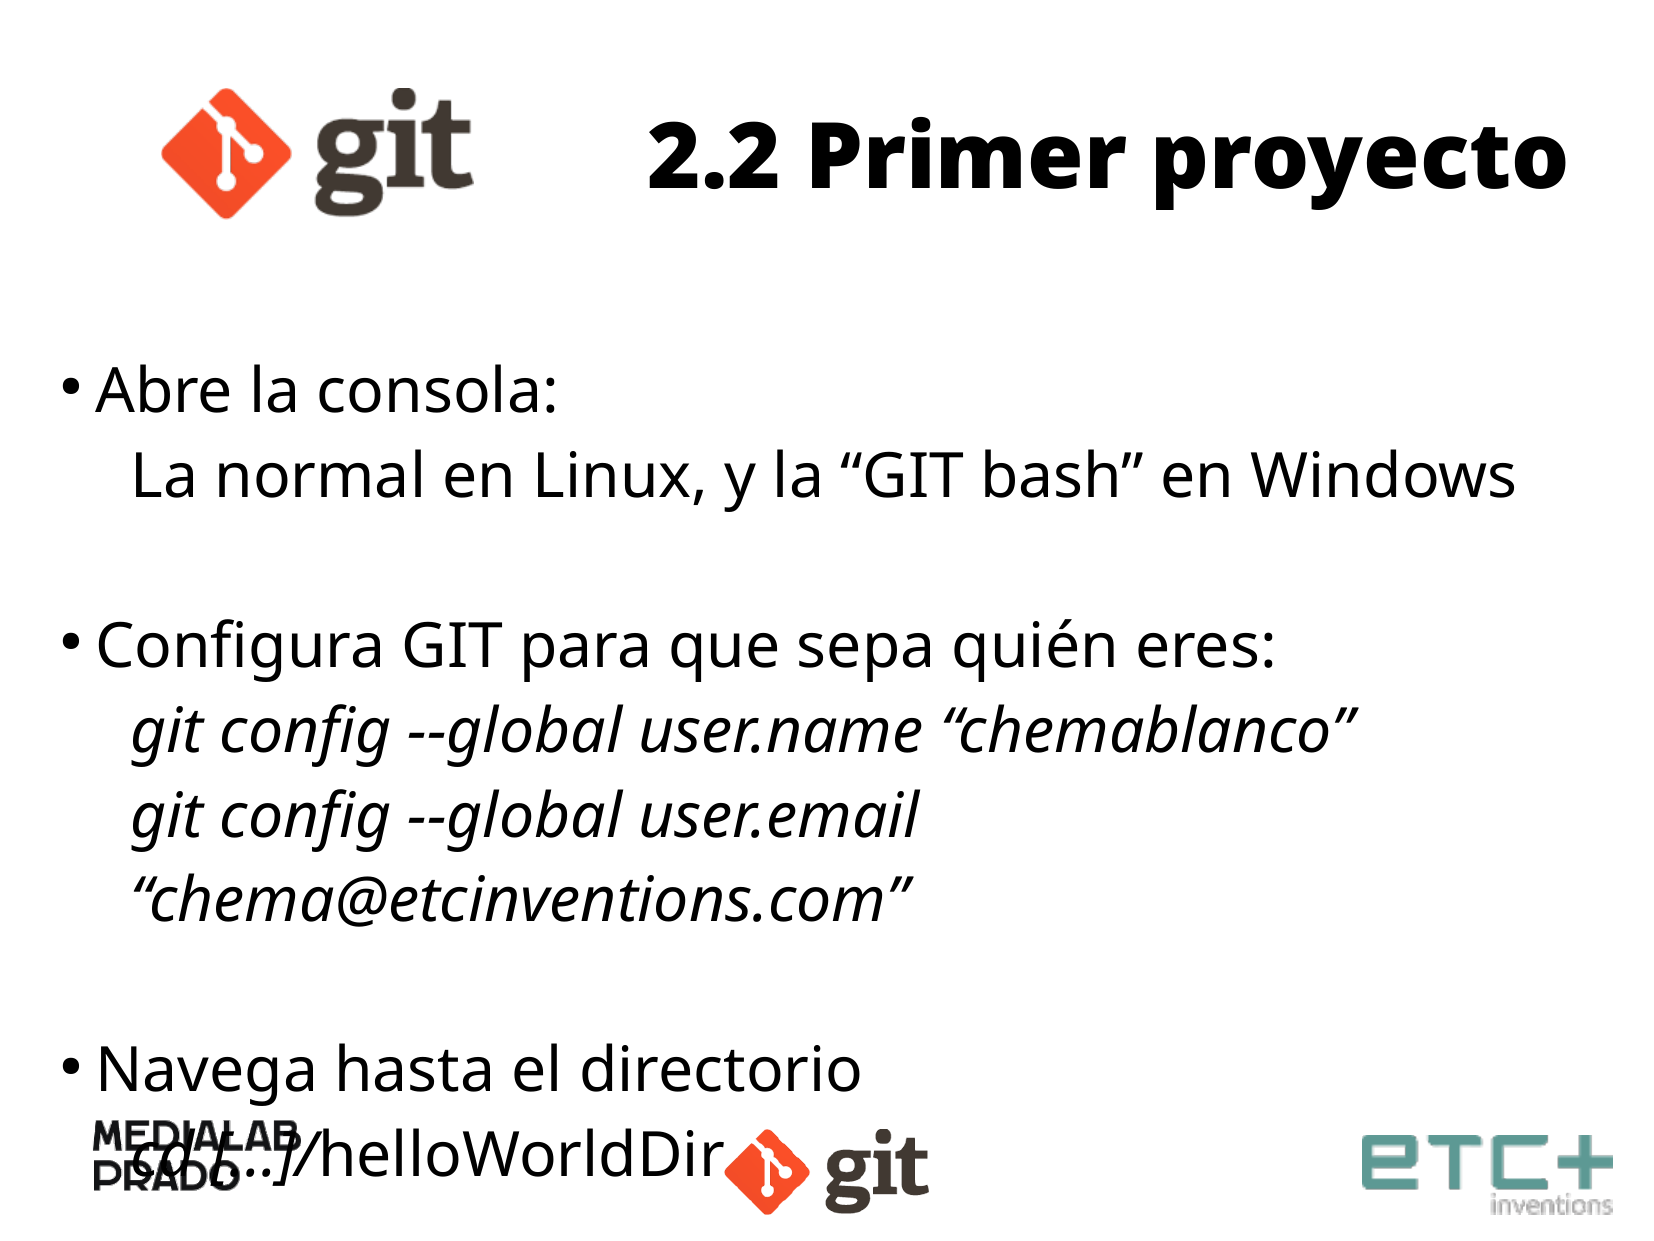

# 2.2 Primer proyecto
Abre la consola:
La normal en Linux, y la “GIT bash” en Windows
Configura GIT para que sepa quién eres:
git config --global user.name “chemablanco”
git config --global user.email “chema@etcinventions.com”
Navega hasta el directorio
cd […]/helloWorldDir